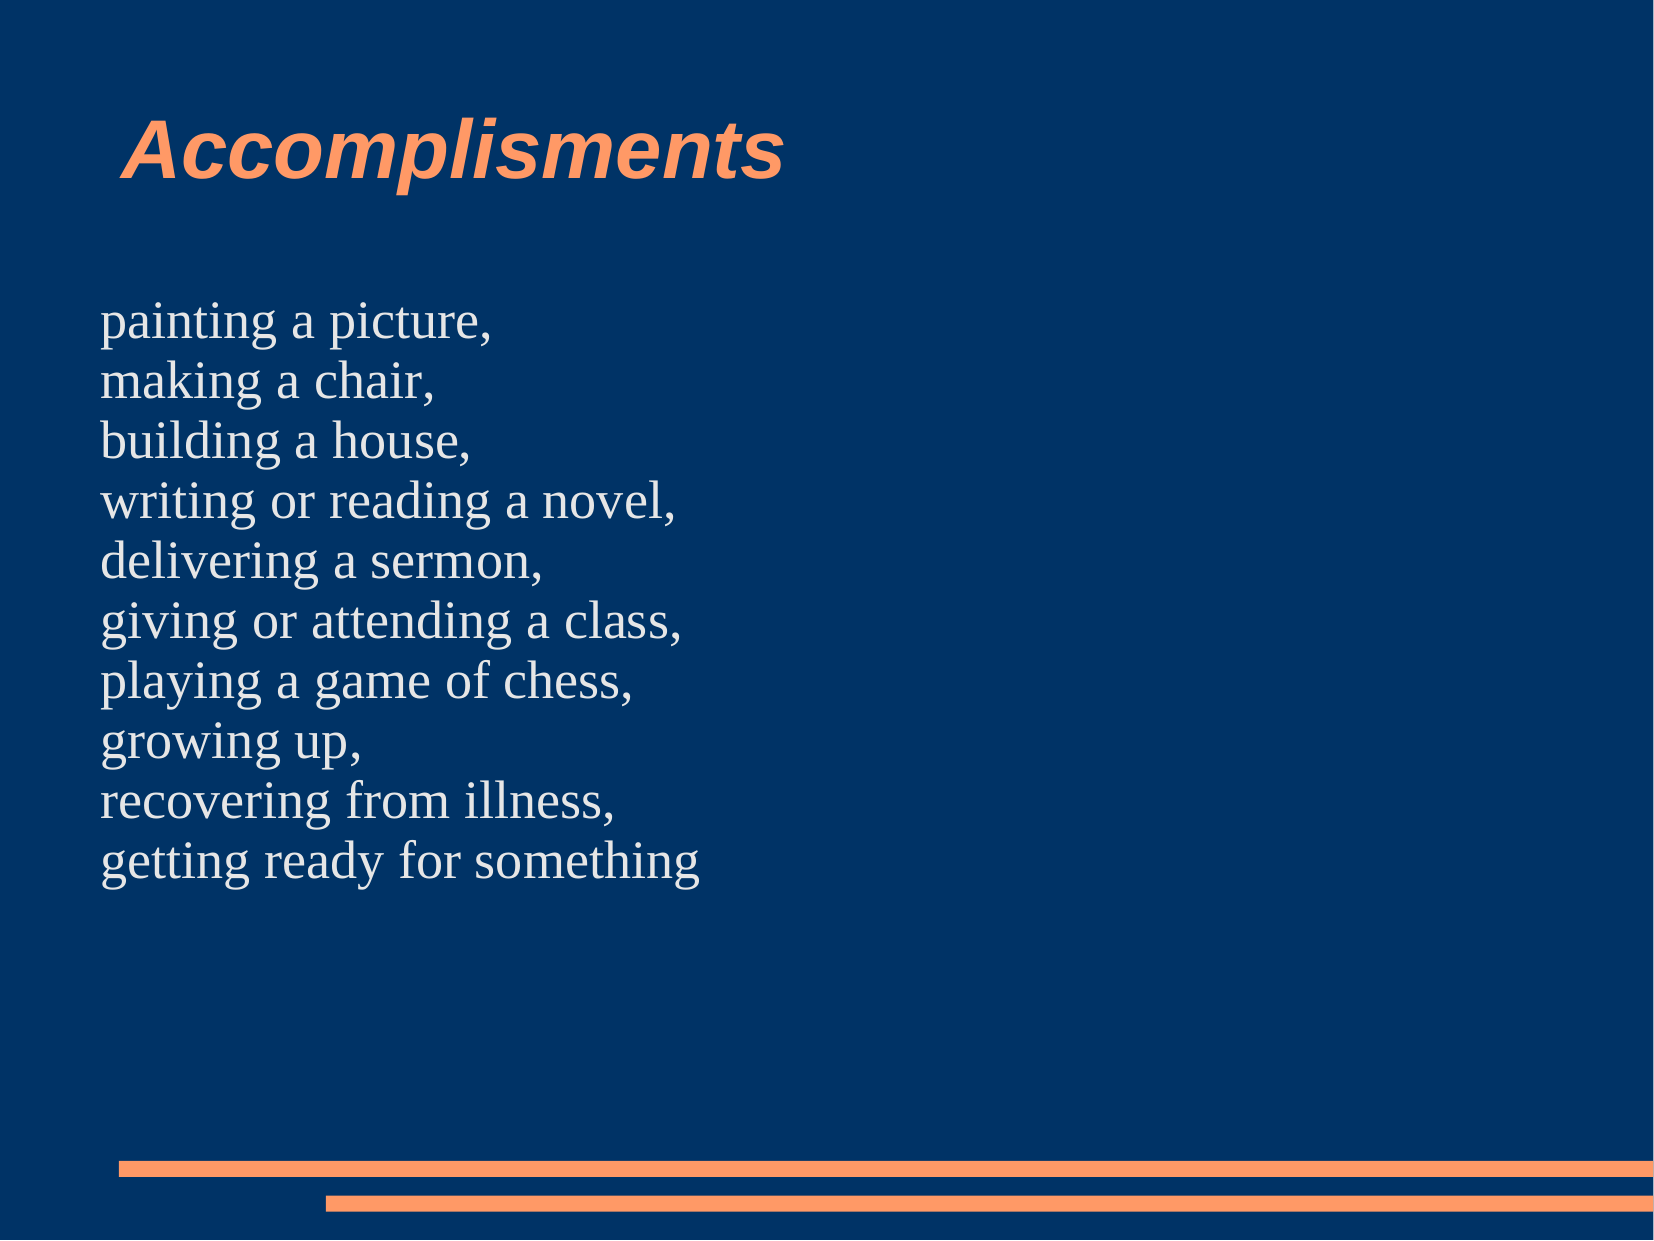

# Accomplisments
painting a picture,
making a chair,
building a house,
writing or reading a novel,
delivering a sermon,
giving or attending a class,
playing a game of chess,
growing up,
recovering from illness,
getting ready for something